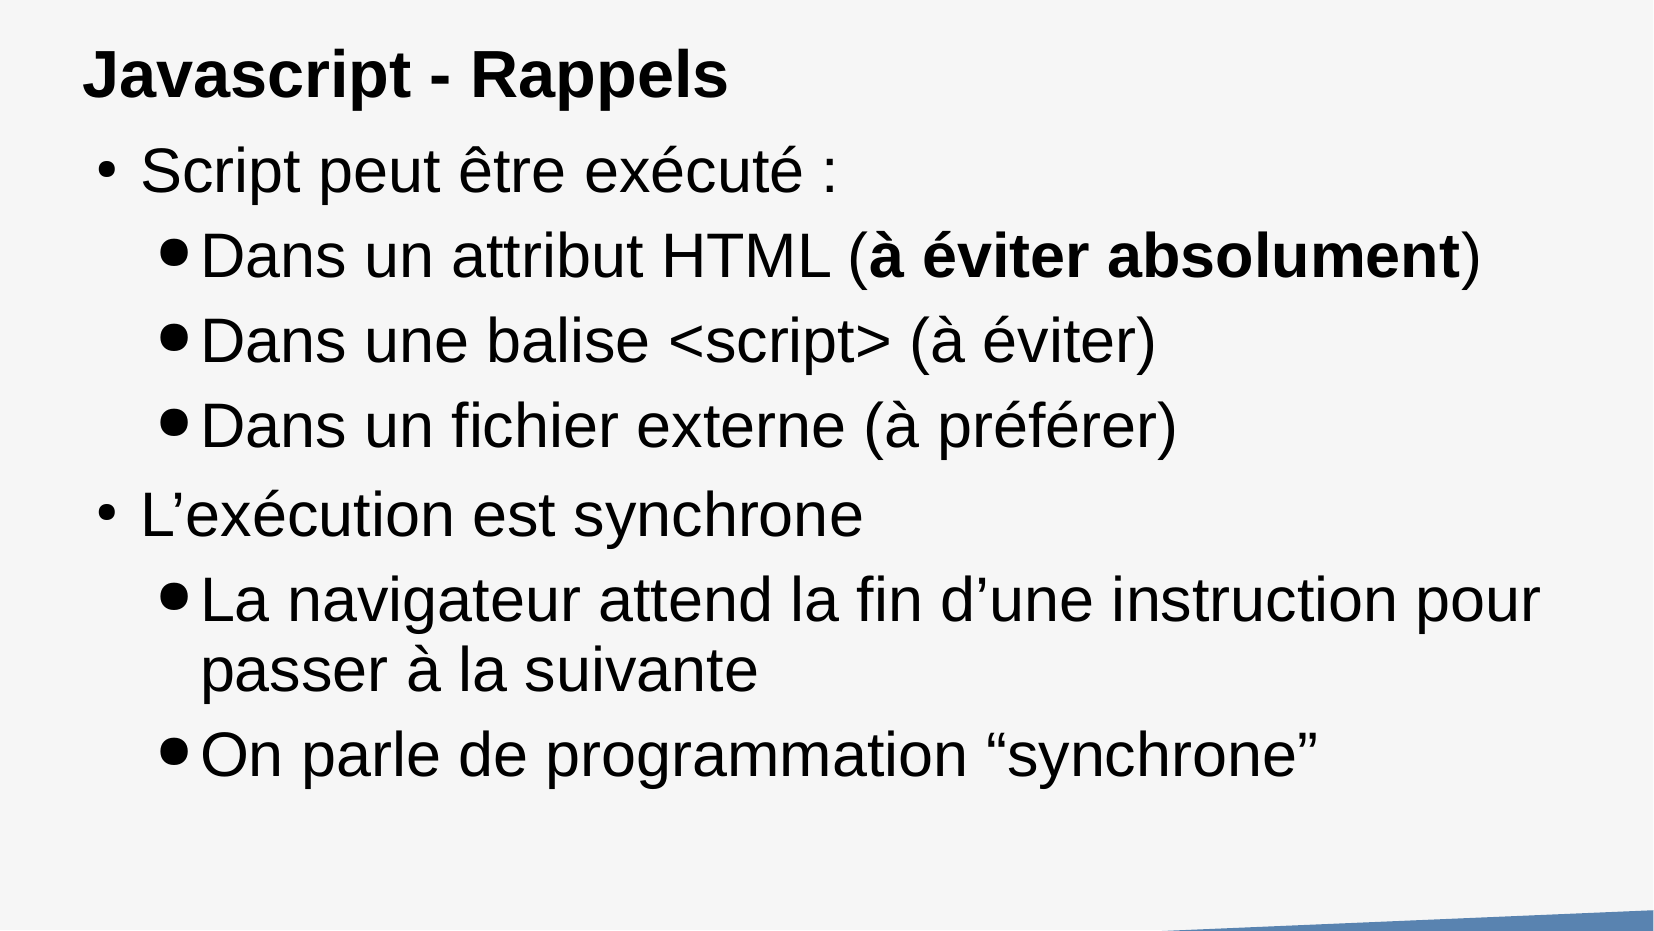

# Javascript - Rappels
Script peut être exécuté :
Dans un attribut HTML (à éviter absolument)
Dans une balise <script> (à éviter)
Dans un fichier externe (à préférer)
L’exécution est synchrone
La navigateur attend la fin d’une instruction pour passer à la suivante
On parle de programmation “synchrone”